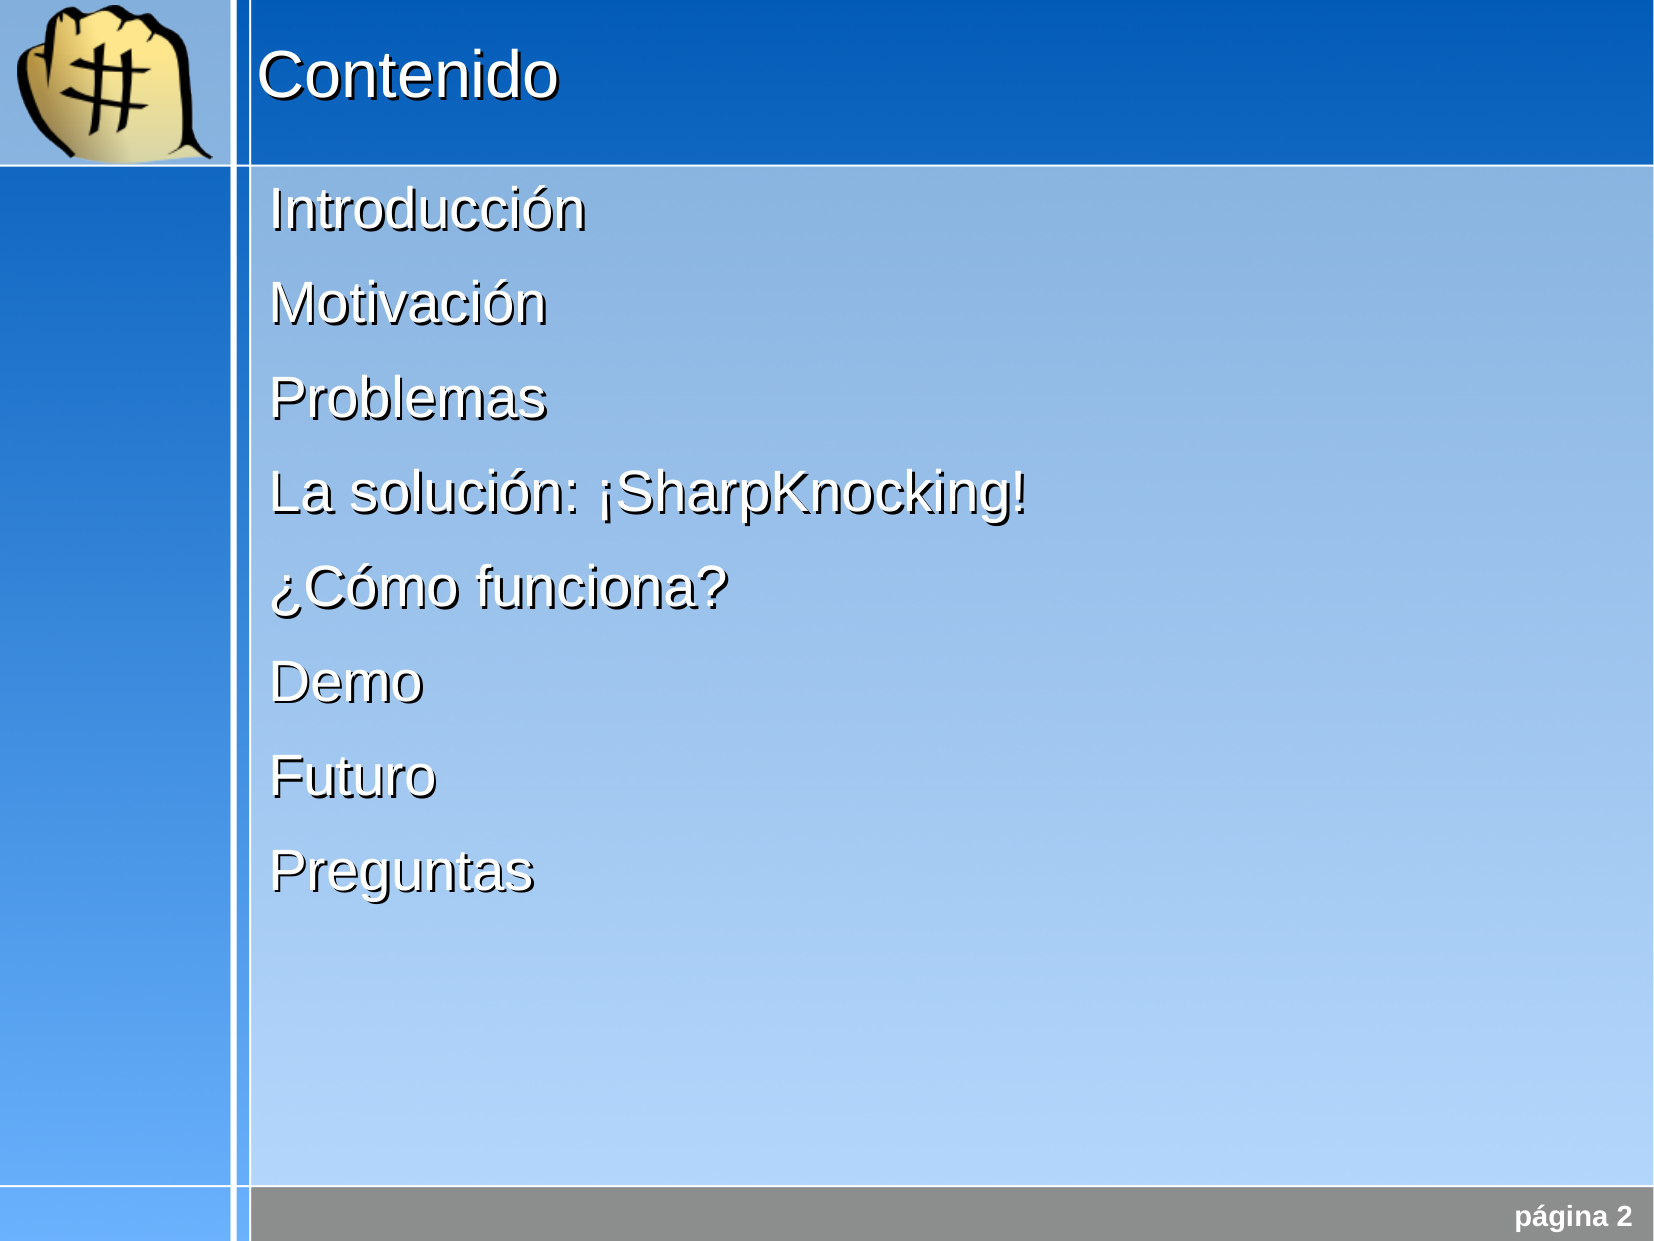

Contenido
# Introducción
Motivación
Problemas
La solución: ¡SharpKnocking!
¿Cómo funciona?
Demo
Futuro
Preguntas